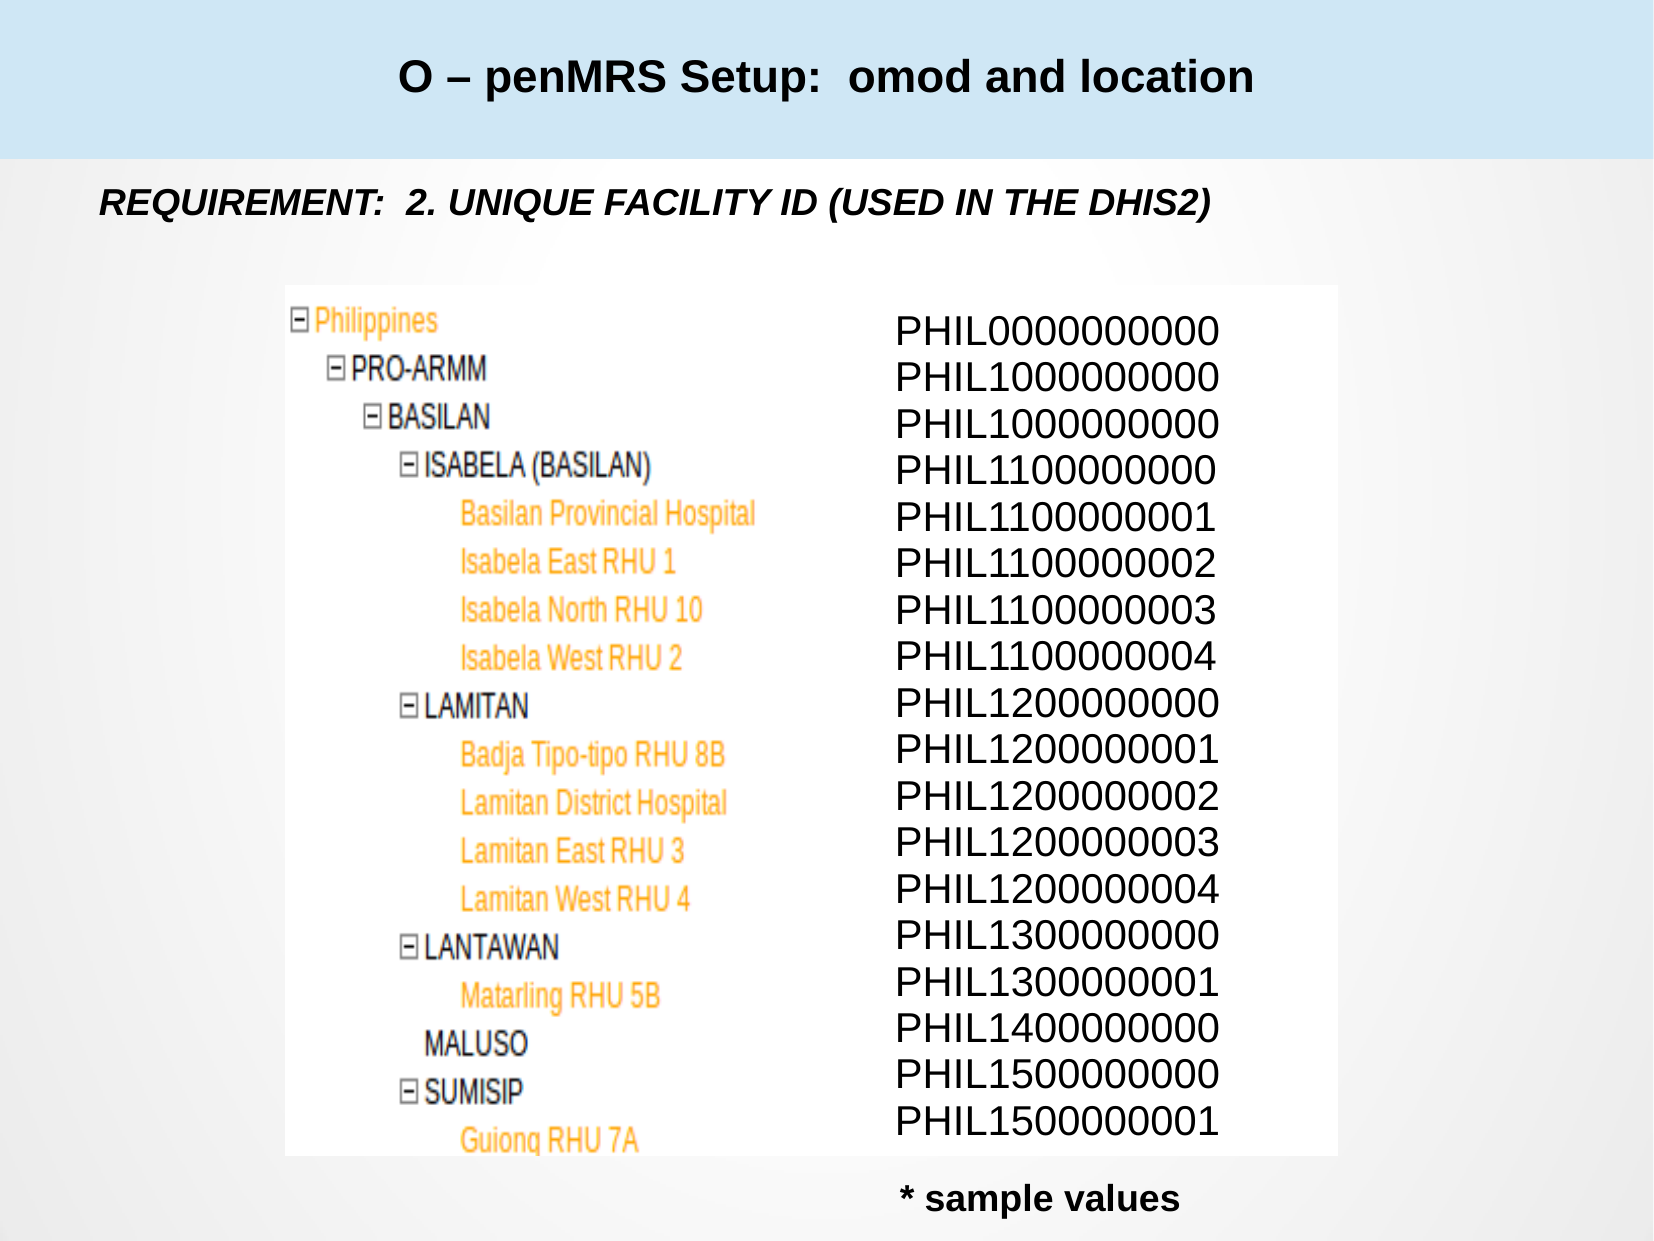

O – penMRS Setup: omod and location
REQUIREMENT: 2. UNIQUE FACILITY ID (USED IN THE DHIS2)
PHIL0000000000
PHIL1000000000
PHIL1000000000
PHIL1100000000
PHIL1100000001
PHIL1100000002
PHIL1100000003
PHIL1100000004
PHIL1200000000
PHIL1200000001
PHIL1200000002
PHIL1200000003
PHIL1200000004
PHIL1300000000
PHIL1300000001
PHIL1400000000
PHIL1500000000
PHIL1500000001
* sample values